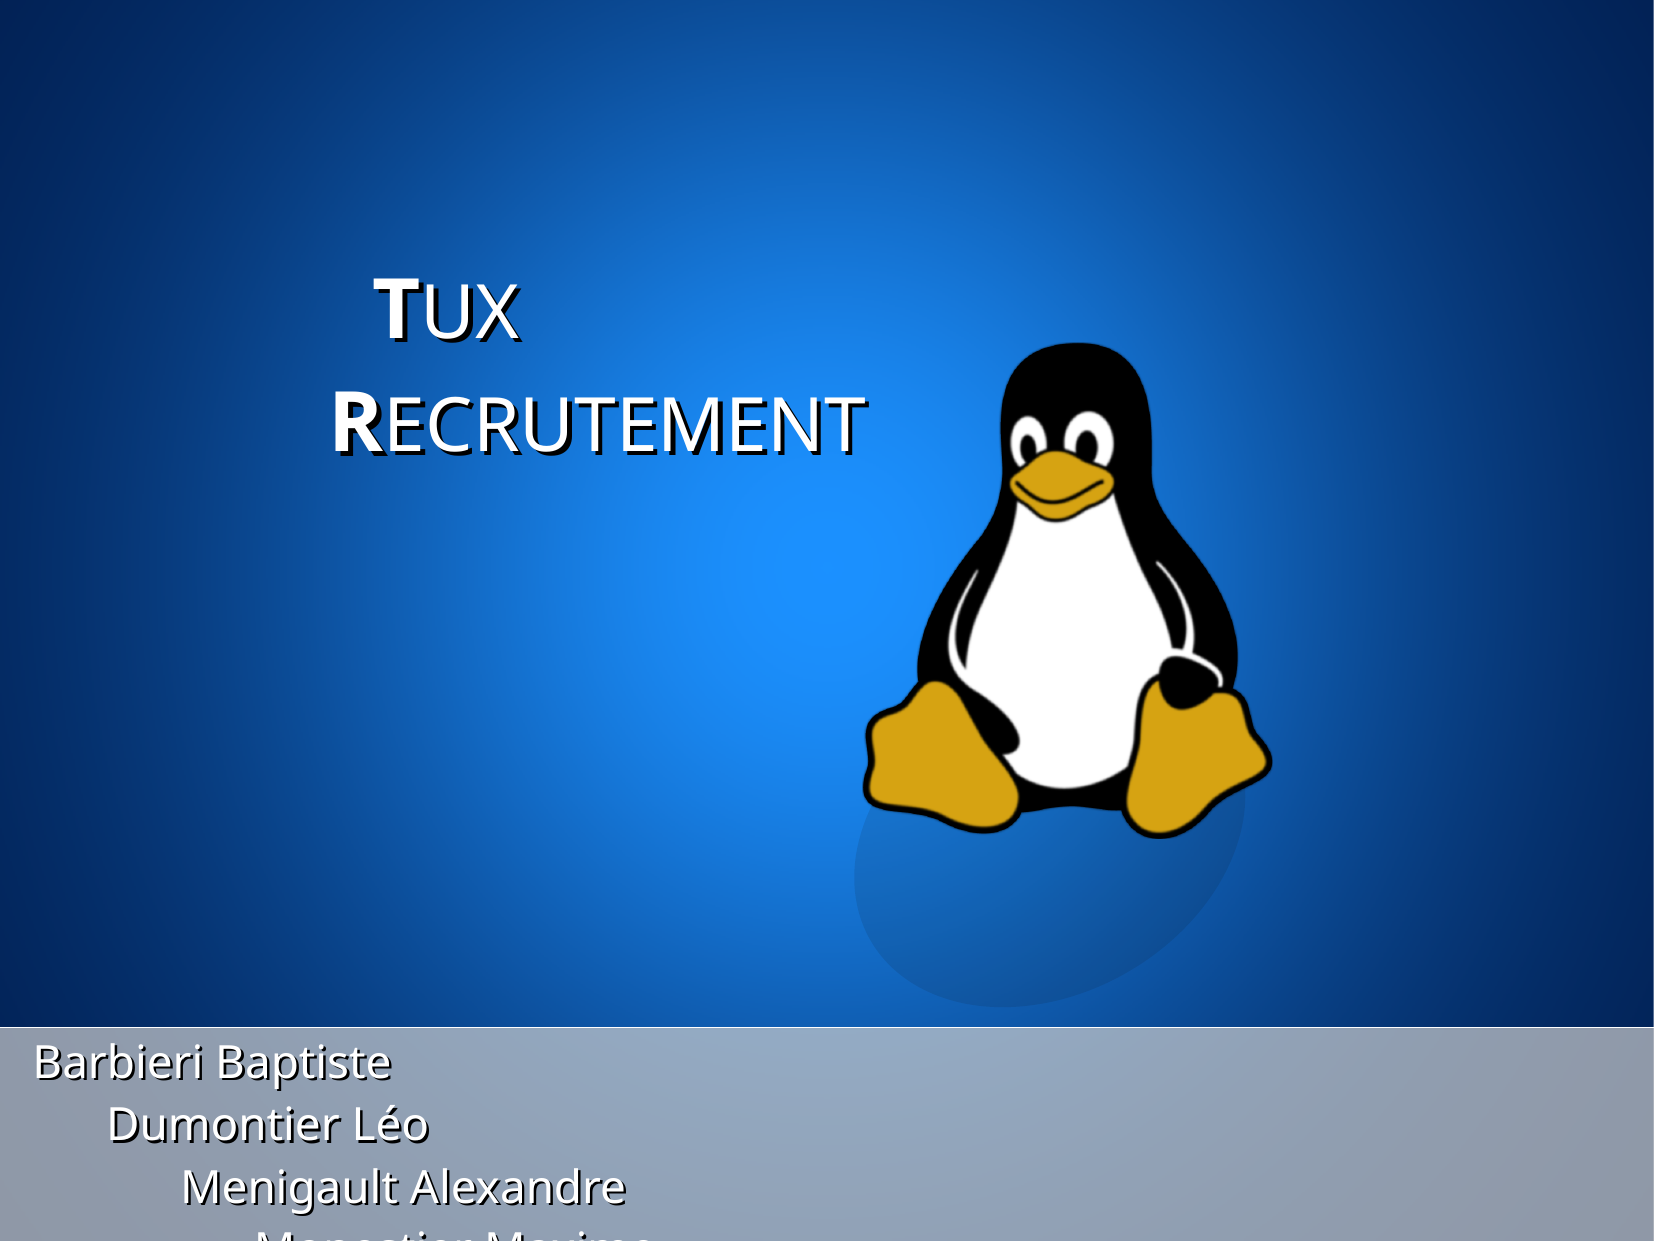

TUX
 RECRUTEMENT
Barbieri Baptiste
	Dumontier Léo
		Menigault Alexandre
			Monestier Maxime